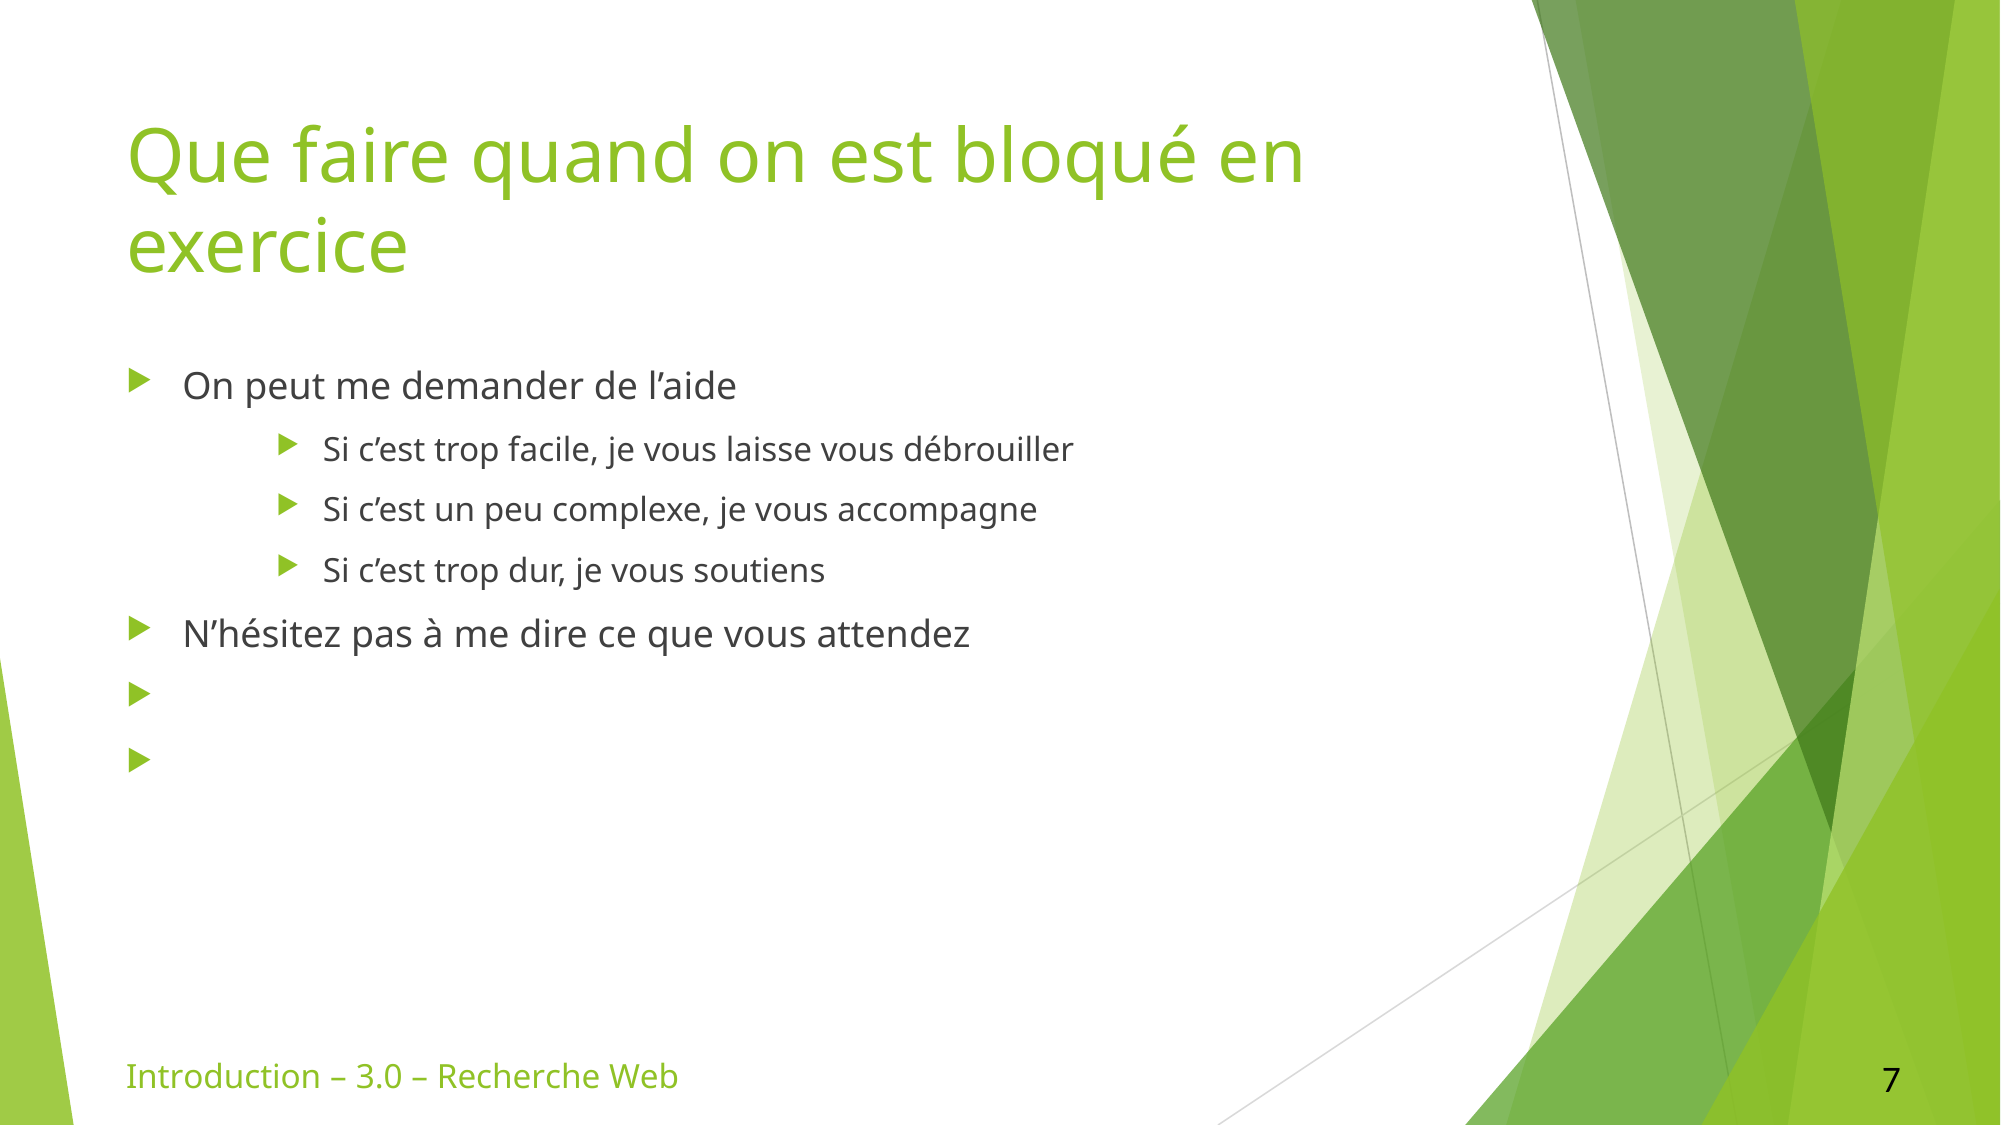

# Que faire quand on est bloqué en exercice
On peut me demander de l’aide
Si c’est trop facile, je vous laisse vous débrouiller
Si c’est un peu complexe, je vous accompagne
Si c’est trop dur, je vous soutiens
N’hésitez pas à me dire ce que vous attendez
Introduction – 3.0 – Recherche Web